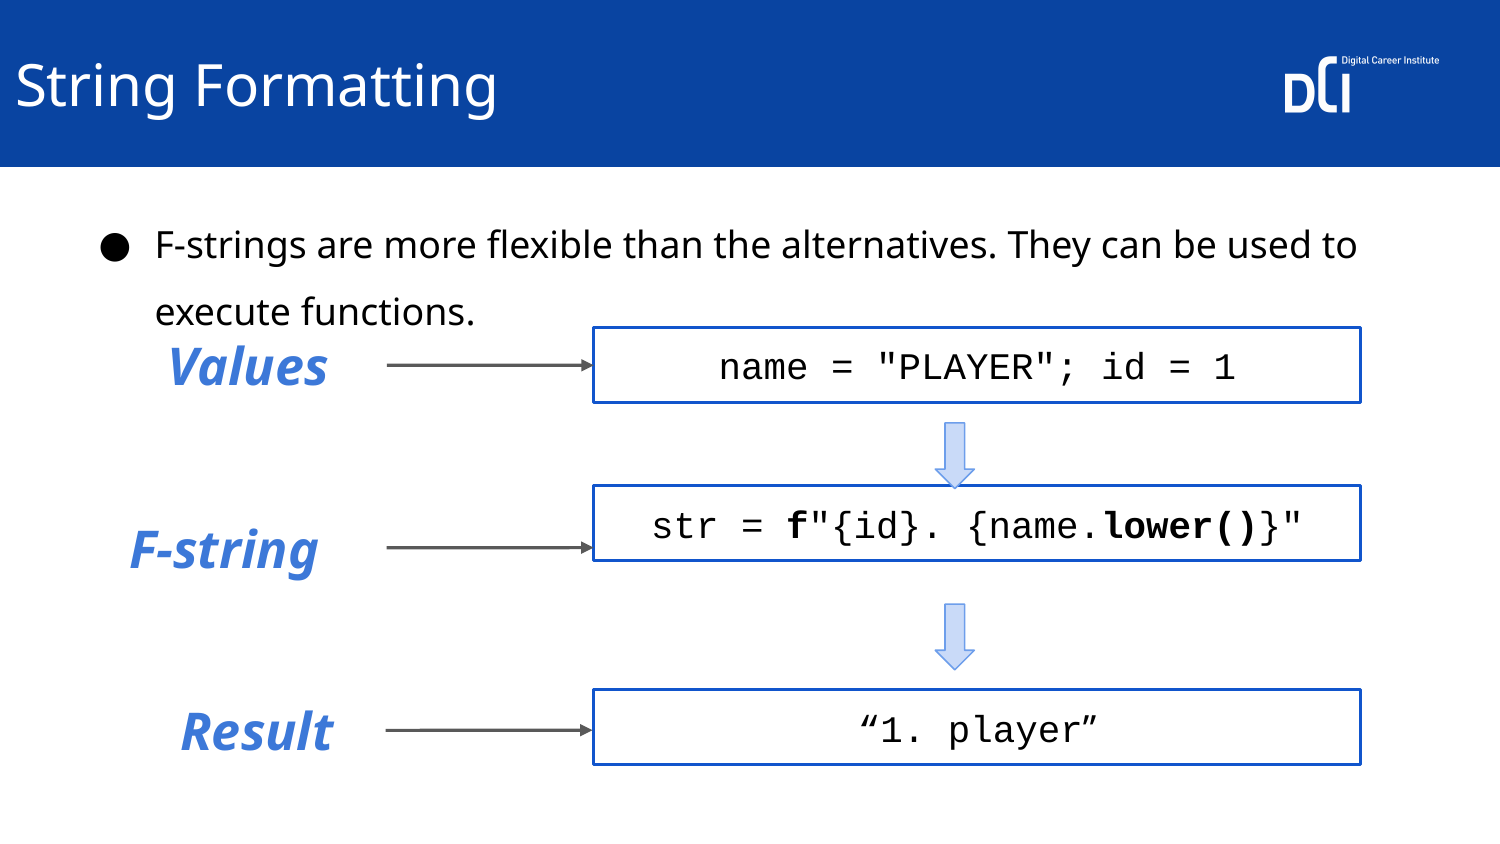

# String Formatting
F-strings are more flexible than the alternatives. They can be used to execute functions.
Values
name = "PLAYER"; id = 1
str = f"{id}. {name.lower()}"
F-string
Result
“1. player”